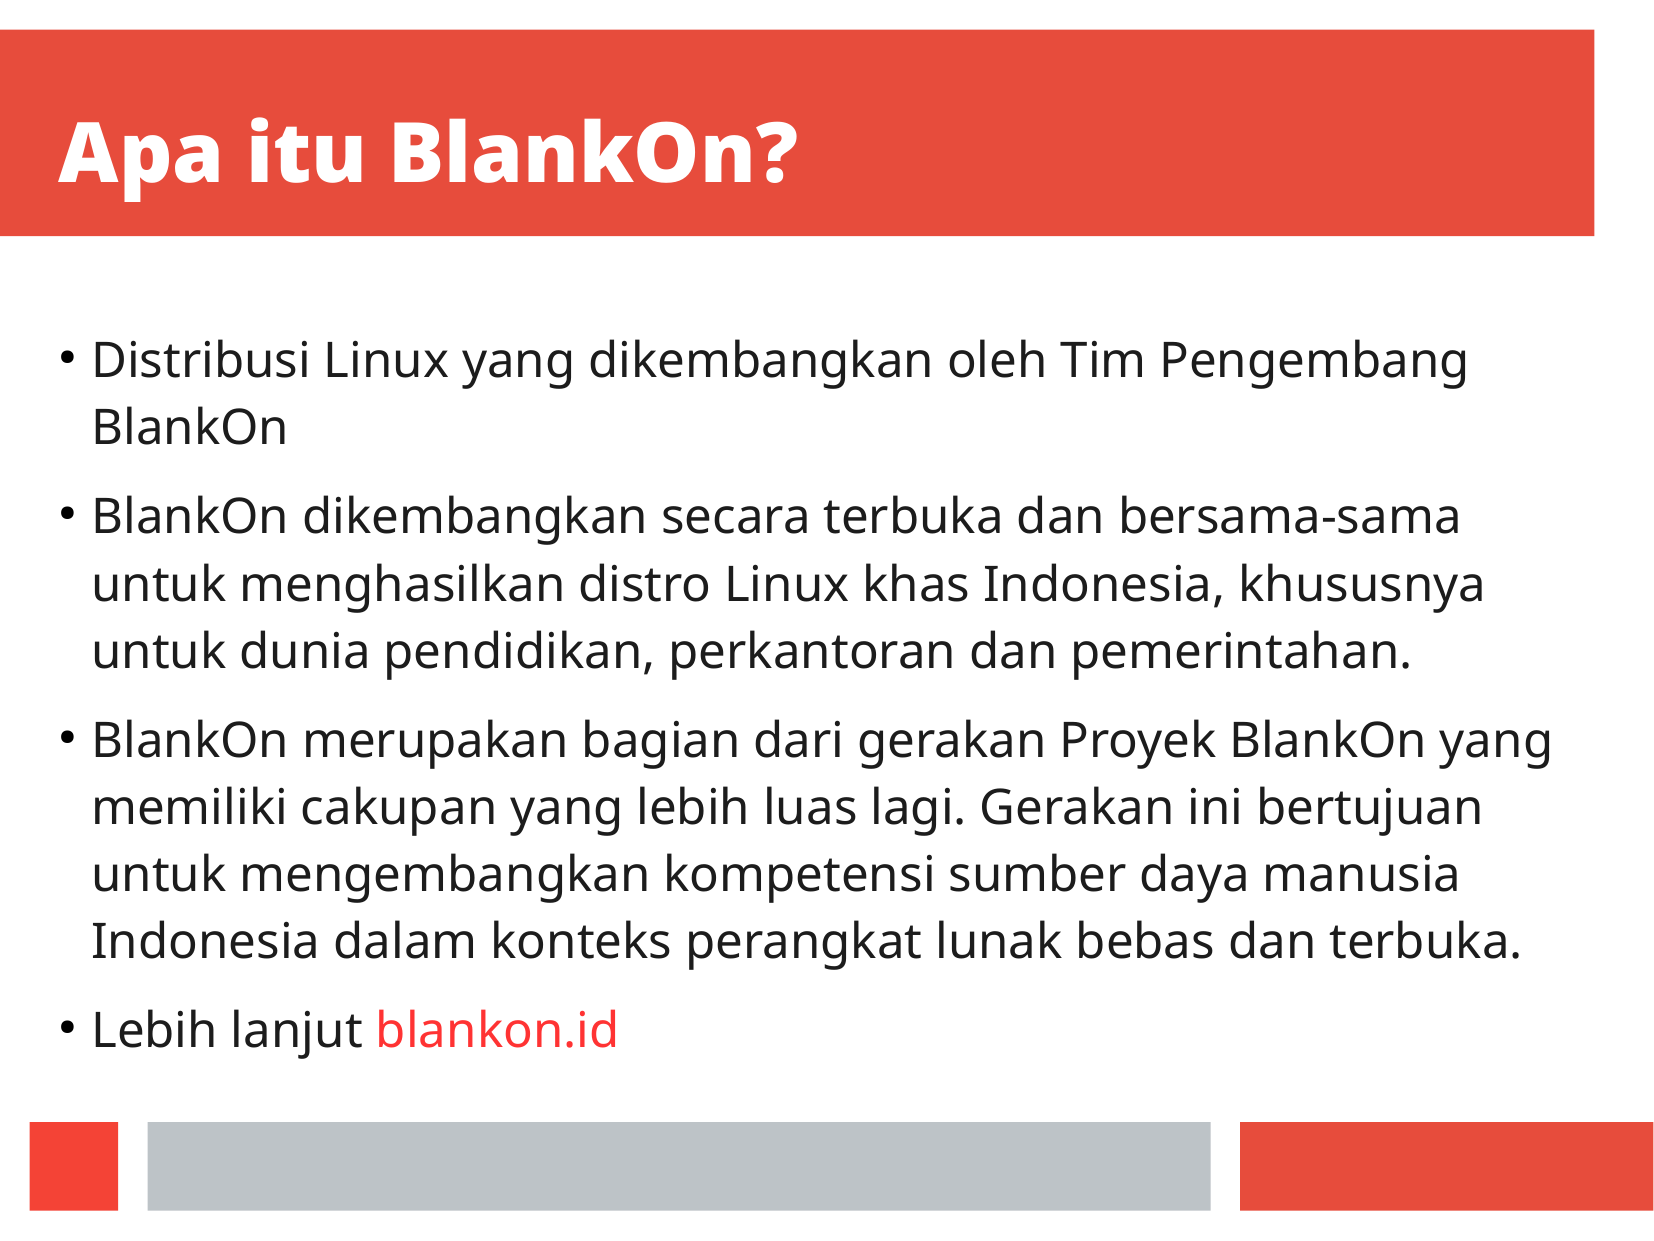

# Apa itu BlankOn?
Distribusi Linux yang dikembangkan oleh Tim Pengembang BlankOn
BlankOn dikembangkan secara terbuka dan bersama-sama untuk menghasilkan distro Linux khas Indonesia, khususnya untuk dunia pendidikan, perkantoran dan pemerintahan.
BlankOn merupakan bagian dari gerakan Proyek BlankOn yang memiliki cakupan yang lebih luas lagi. Gerakan ini bertujuan untuk mengembangkan kompetensi sumber daya manusia Indonesia dalam konteks perangkat lunak bebas dan terbuka.
Lebih lanjut blankon.id